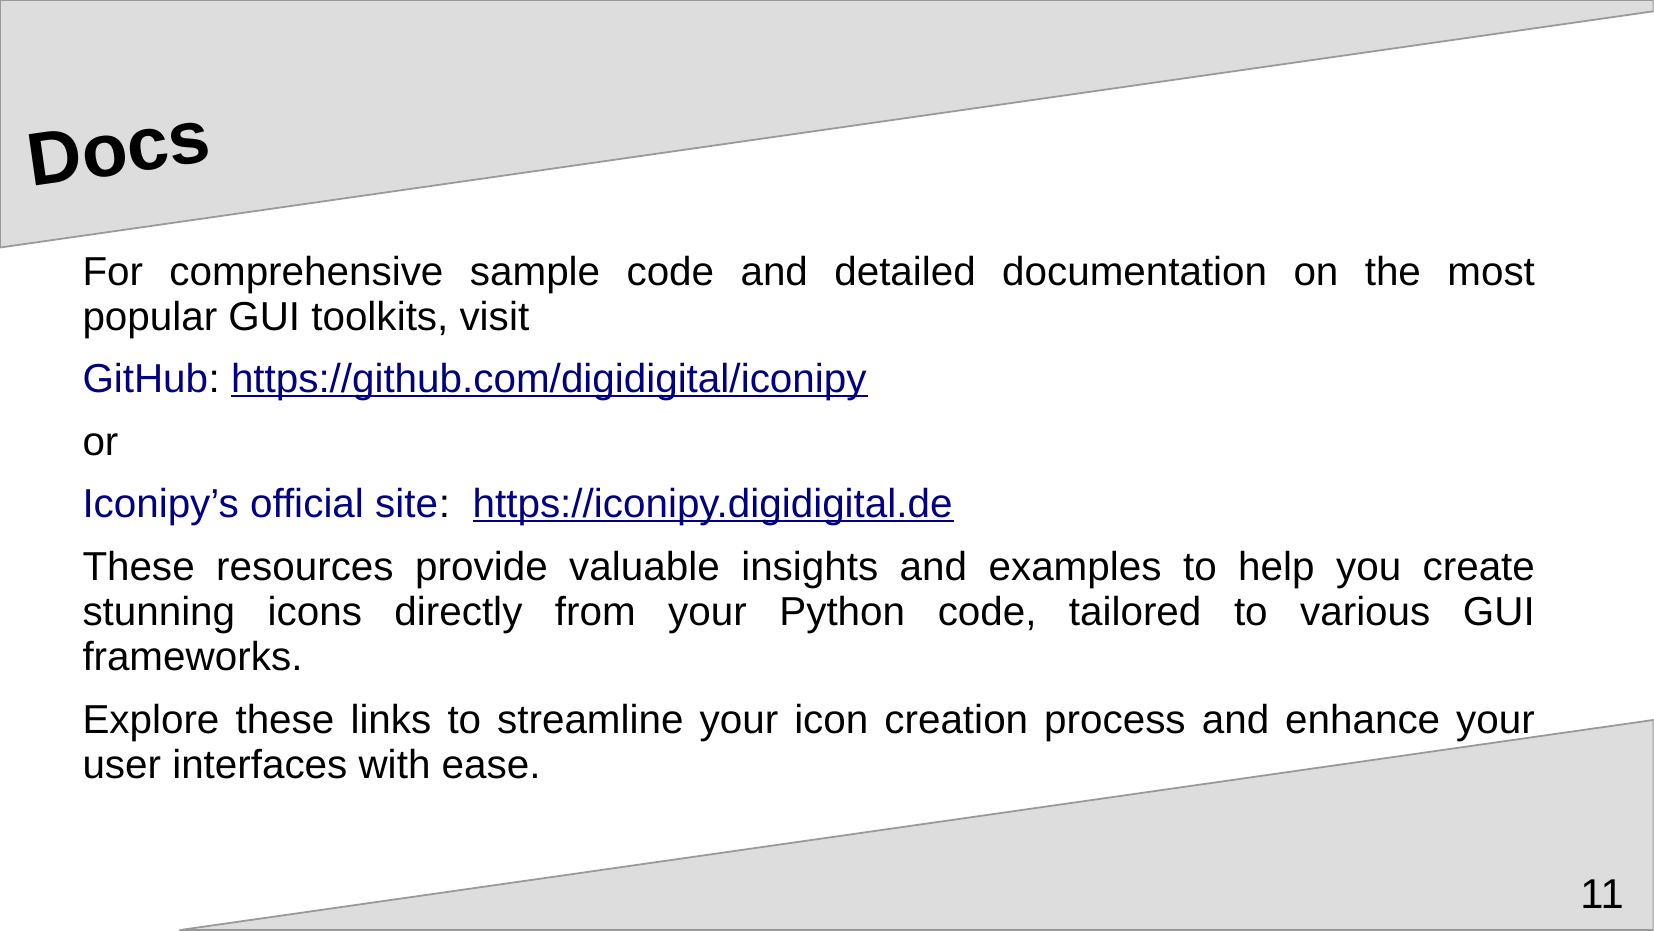

# Docs
For comprehensive sample code and detailed documentation on the most popular GUI toolkits, visit
GitHub: https://github.com/digidigital/iconipy
or
Iconipy’s official site: https://iconipy.digidigital.de
These resources provide valuable insights and examples to help you create stunning icons directly from your Python code, tailored to various GUI frameworks.
Explore these links to streamline your icon creation process and enhance your user interfaces with ease.
11